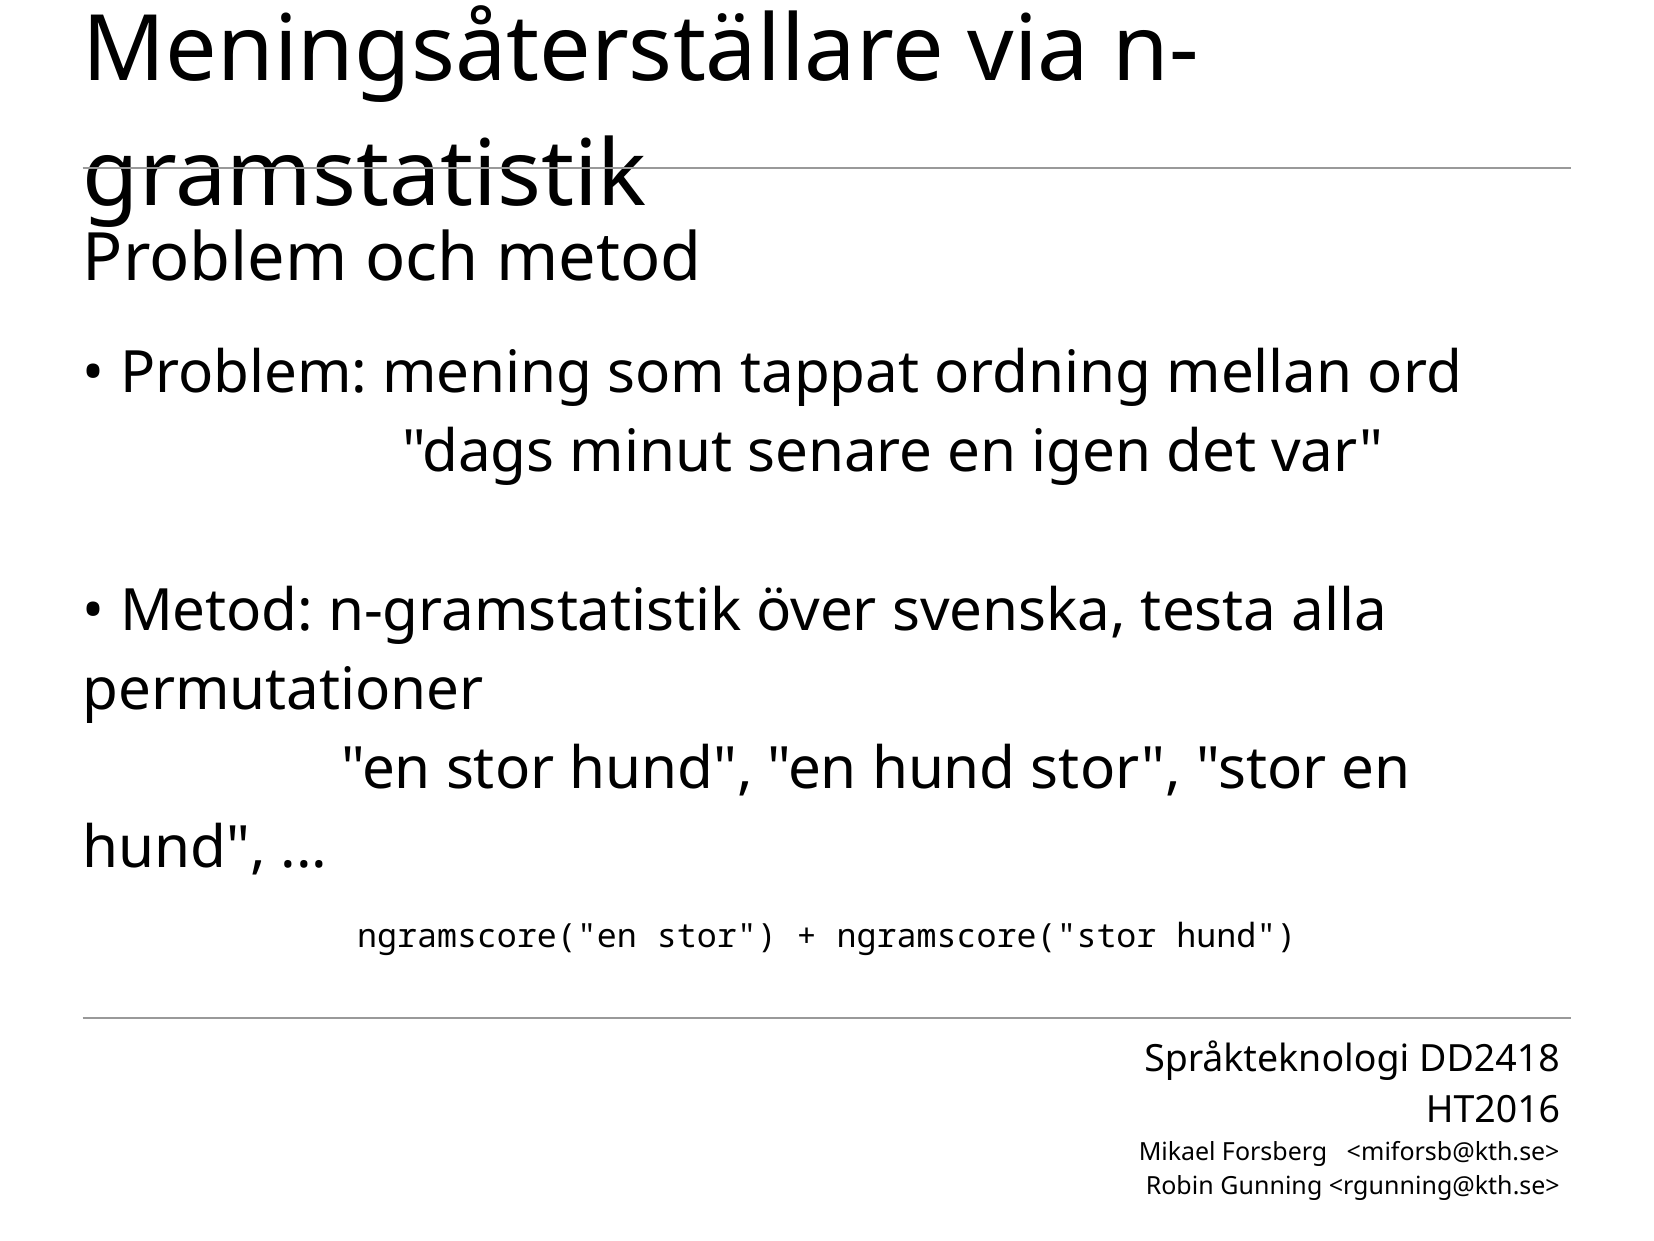

# Meningsåterställare via n-gramstatistik
Problem och metod
• Problem: mening som tappat ordning mellan ord
 "dags minut senare en igen det var"
• Metod: n-gramstatistik över svenska, testa alla permutationer
 "en stor hund", "en hund stor", "stor en hund", ...
 ngramscore("en stor") + ngramscore("stor hund")
Språkteknologi DD2418 HT2016
Mikael Forsberg <miforsb@kth.se>
Robin Gunning <rgunning@kth.se>